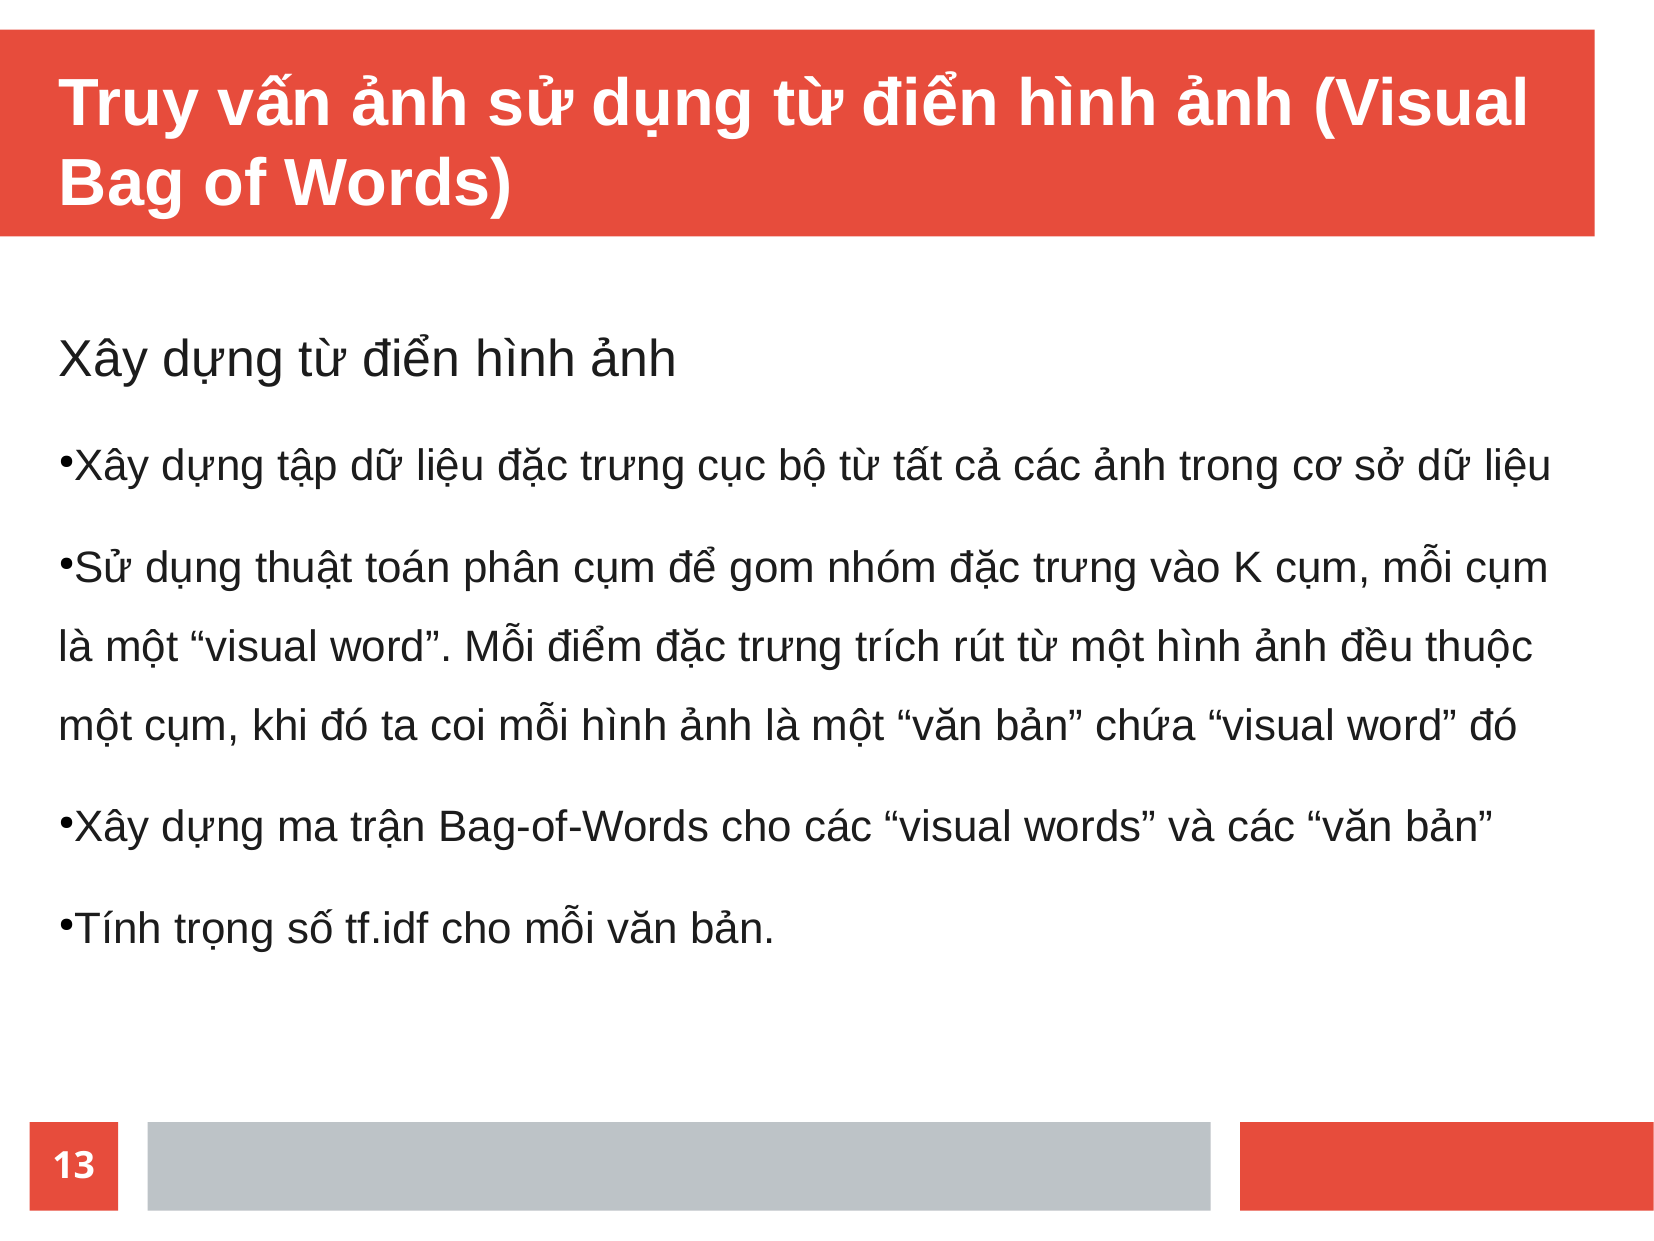

# Truy vấn ảnh sử dụng từ điển hình ảnh (Visual Bag of Words)
Xây dựng từ điển hình ảnh
Xây dựng tập dữ liệu đặc trưng cục bộ từ tất cả các ảnh trong cơ sở dữ liệu
Sử dụng thuật toán phân cụm để gom nhóm đặc trưng vào K cụm, mỗi cụm là một “visual word”. Mỗi điểm đặc trưng trích rút từ một hình ảnh đều thuộc một cụm, khi đó ta coi mỗi hình ảnh là một “văn bản” chứa “visual word” đó
Xây dựng ma trận Bag-of-Words cho các “visual words” và các “văn bản”
Tính trọng số tf.idf cho mỗi văn bản.